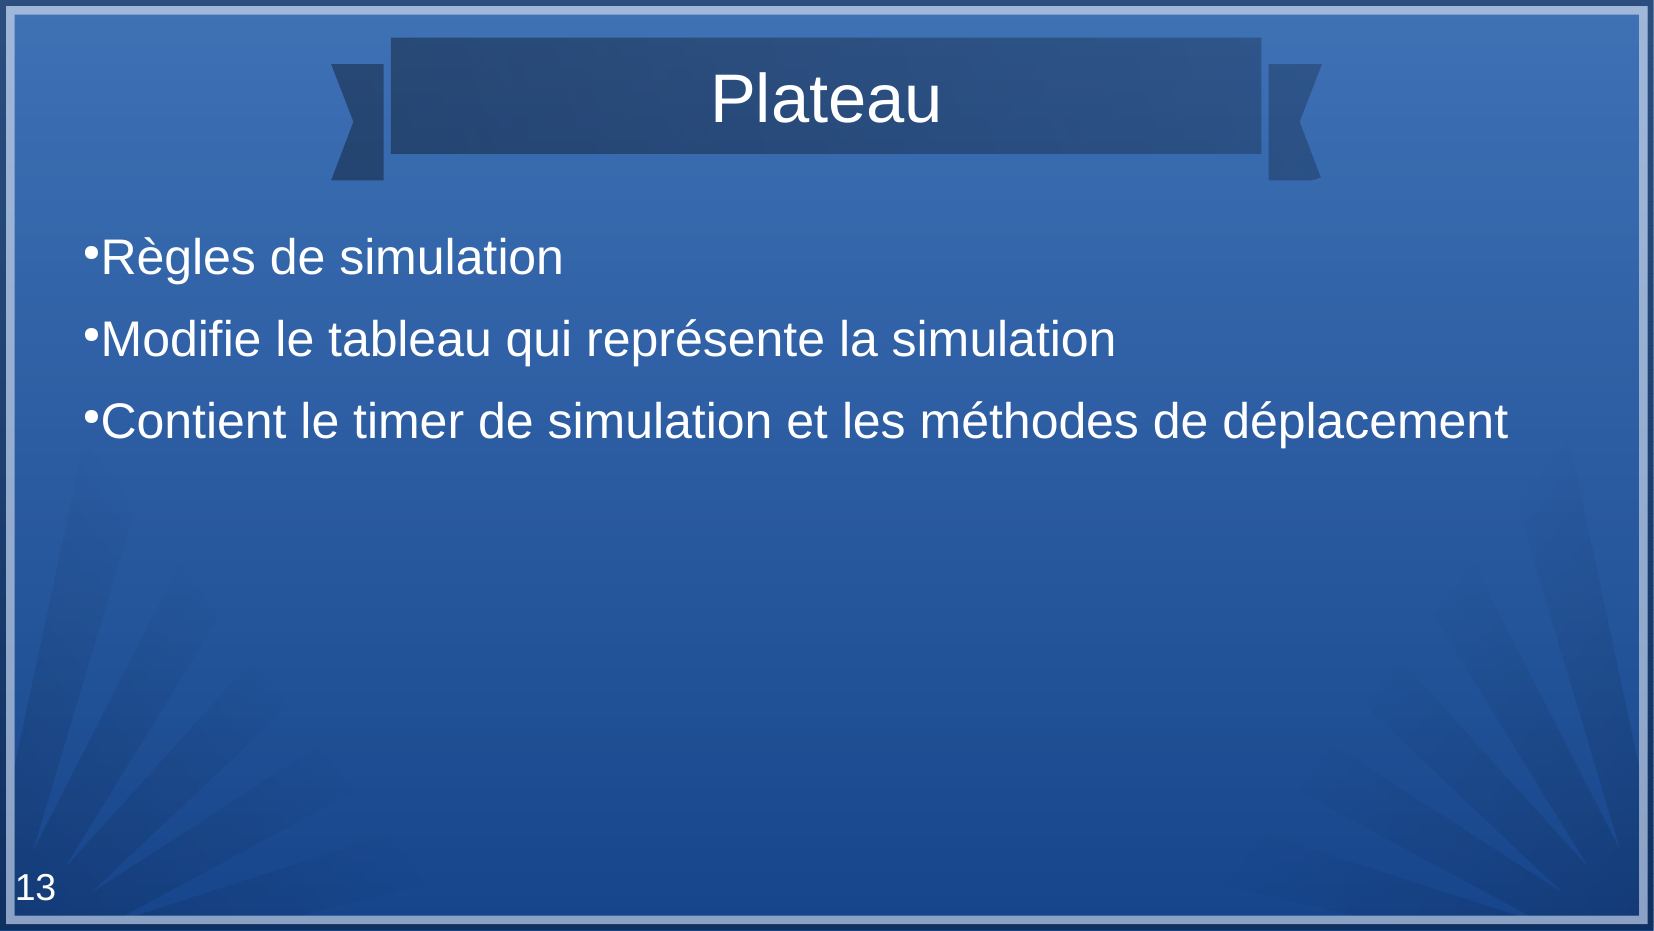

# Plateau
Règles de simulation
Modifie le tableau qui représente la simulation
Contient le timer de simulation et les méthodes de déplacement